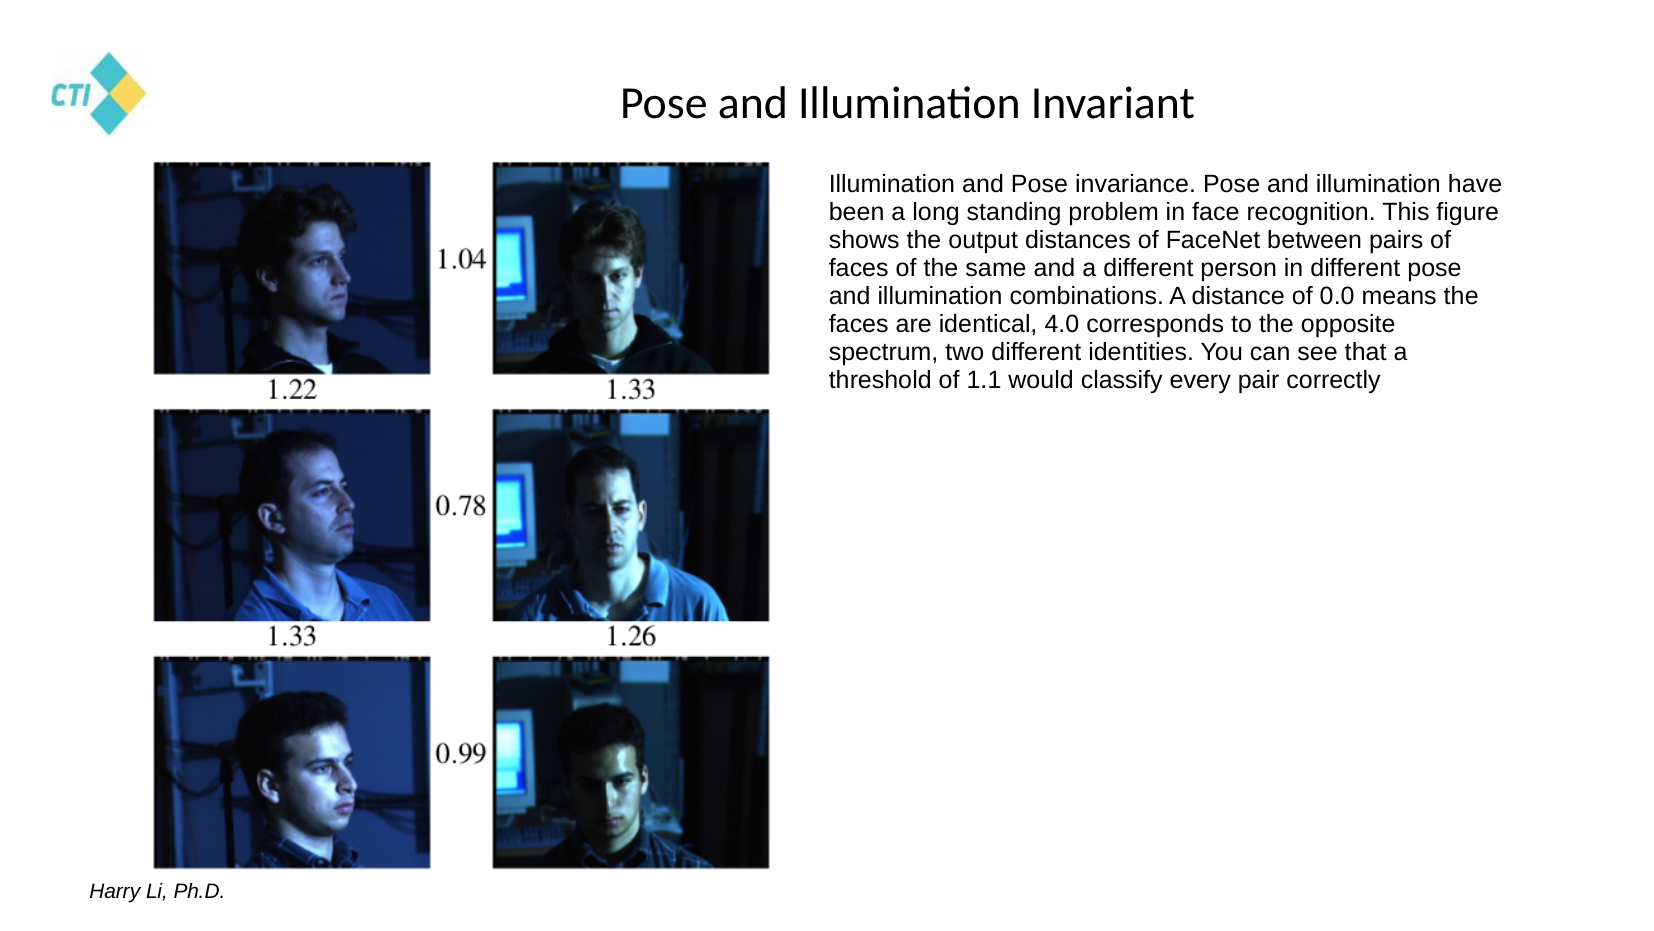

Pose and Illumination Invariant
Illumination and Pose invariance. Pose and illumination have been a long standing problem in face recognition. This figure shows the output distances of FaceNet between pairs of
faces of the same and a different person in different pose and illumination combinations. A distance of 0.0 means the faces are identical, 4.0 corresponds to the opposite spectrum, two different identities. You can see that a threshold of 1.1 would classify every pair correctly
Harry Li, Ph.D.